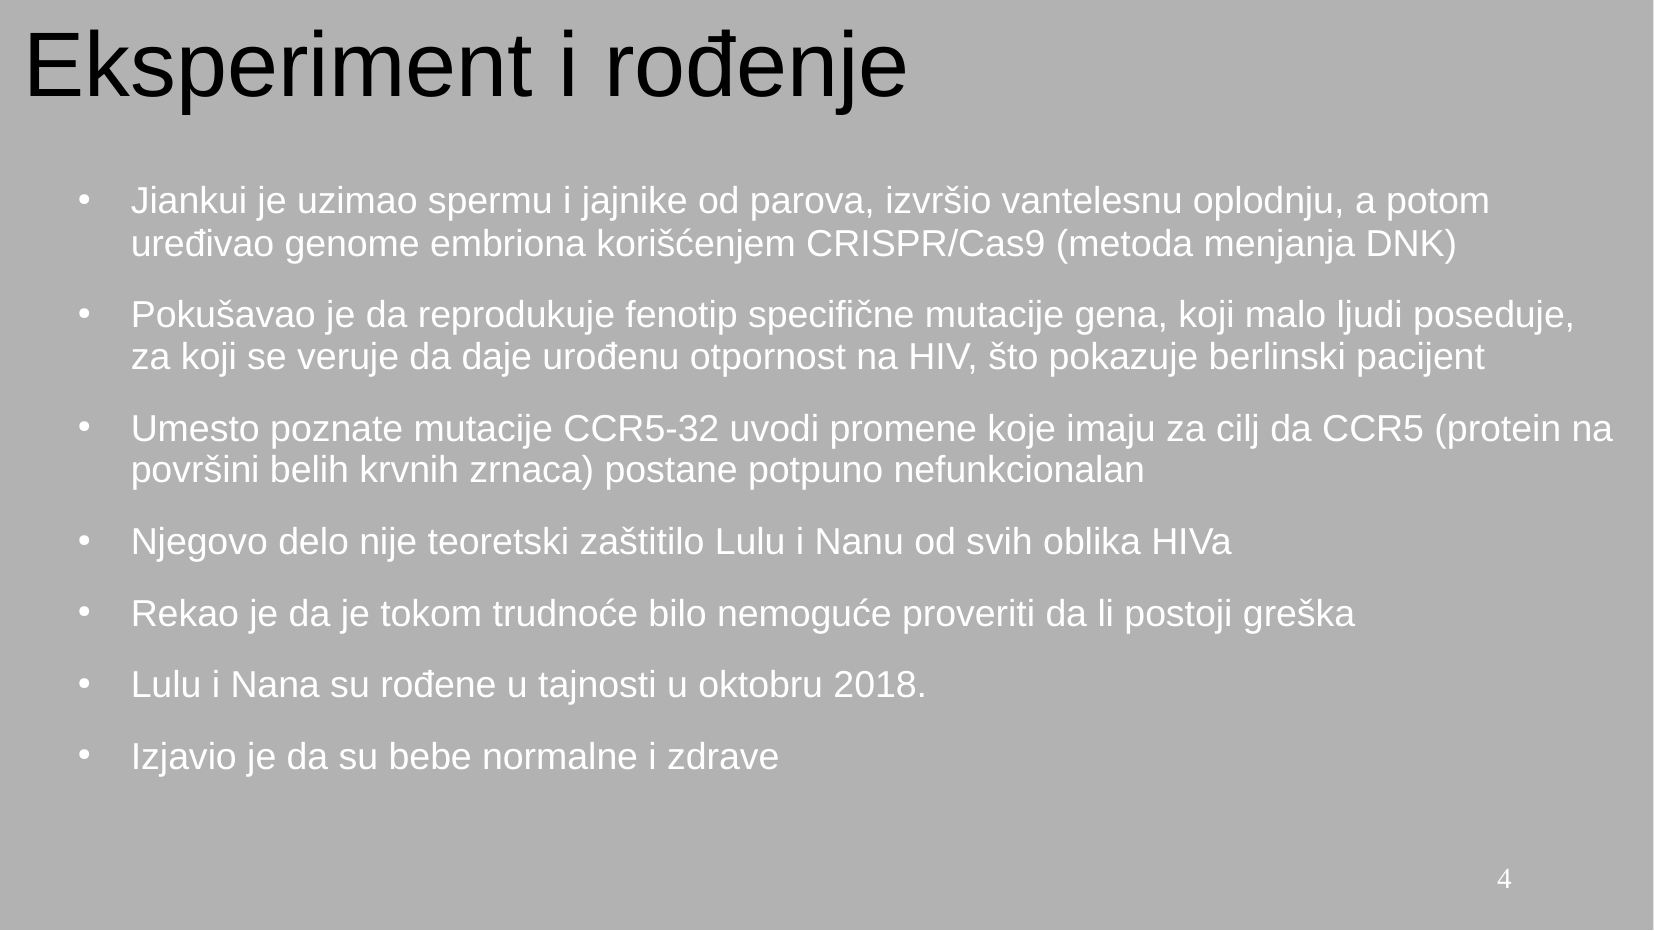

# Eksperiment i rođenje
Jiankui je uzimao spermu i jajnike od parova, izvršio vantelesnu oplodnju, a potom uređivao genome embriona korišćenjem CRISPR/Cas9 (metoda menjanja DNK)
Pokušavao je da reprodukuje fenotip specifične mutacije gena, koji malo ljudi poseduje, za koji se veruje da daje urođenu otpornost na HIV, što pokazuje berlinski pacijent
Umesto poznate mutacije CCR5-32 uvodi promene koje imaju za cilj da CCR5 (protein na površini belih krvnih zrnaca) postane potpuno nefunkcionalan
Njegovo delo nije teoretski zaštitilo Lulu i Nanu od svih oblika HIVa
Rekao je da je tokom trudnoće bilo nemoguće proveriti da li postoji greška
Lulu i Nana su rođene u tajnosti u oktobru 2018.
Izjavio je da su bebe normalne i zdrave
4